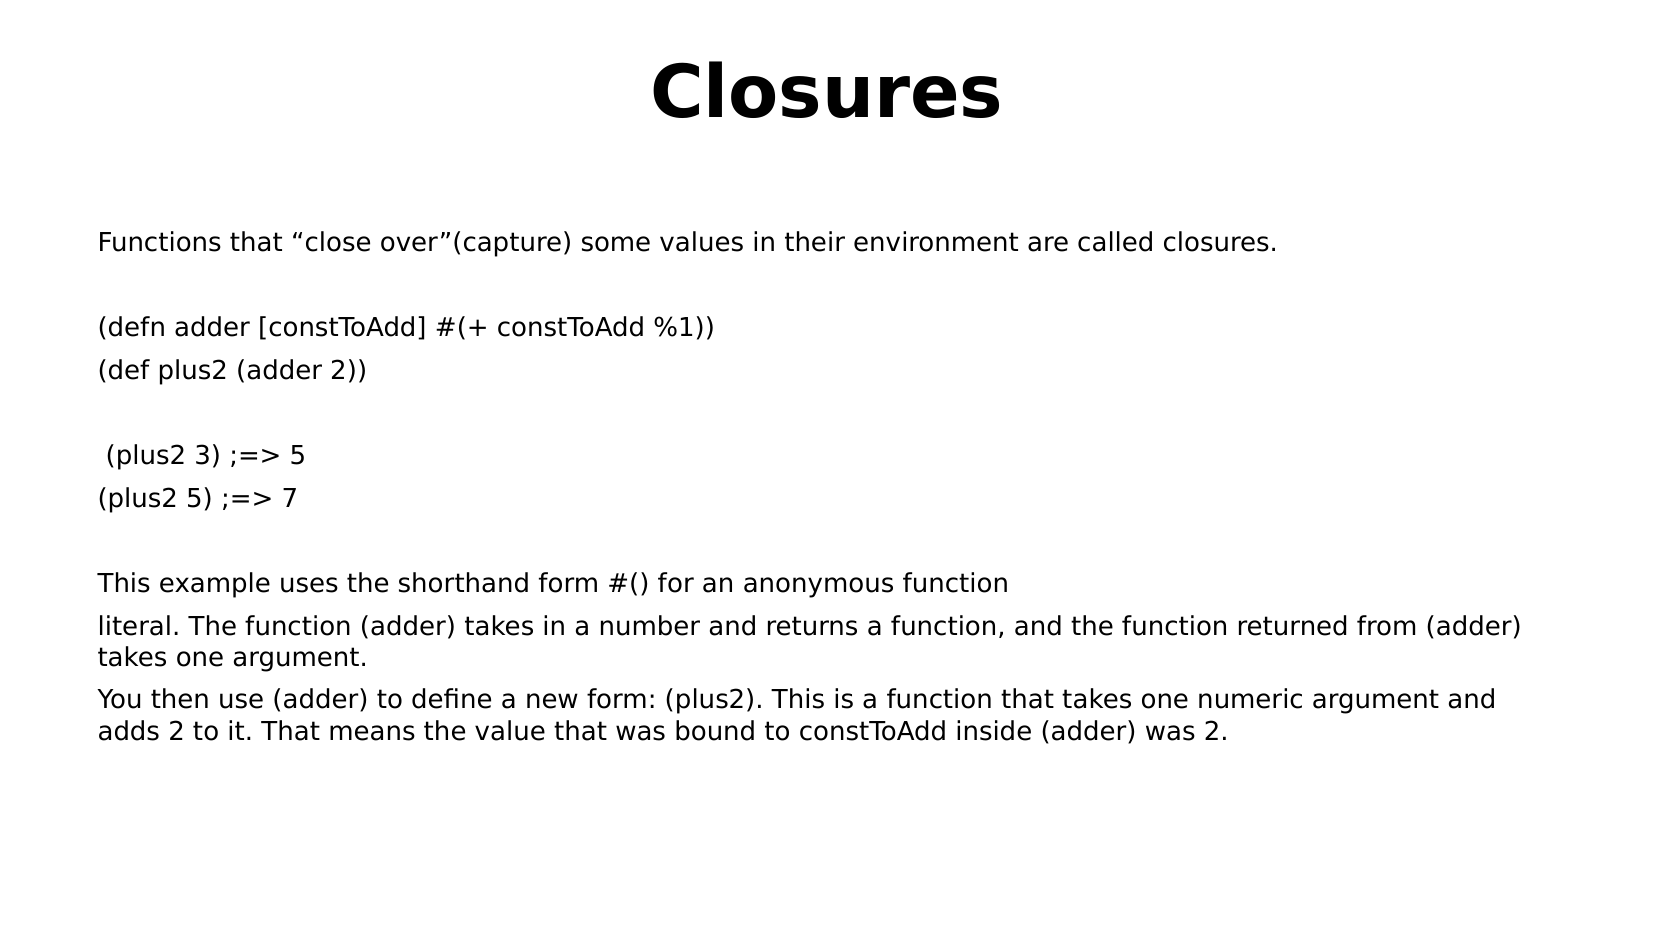

# Closures
Functions that “close over”(capture) some values in their environment are called closures.
(defn adder [constToAdd] #(+ constToAdd %1))
(def plus2 (adder 2))
 (plus2 3) ;=> 5
(plus2 5) ;=> 7
This example uses the shorthand form #() for an anonymous function
literal. The function (adder) takes in a number and returns a function, and the function returned from (adder) takes one argument.
You then use (adder) to define a new form: (plus2). This is a function that takes one numeric argument and adds 2 to it. That means the value that was bound to constToAdd inside (adder) was 2.